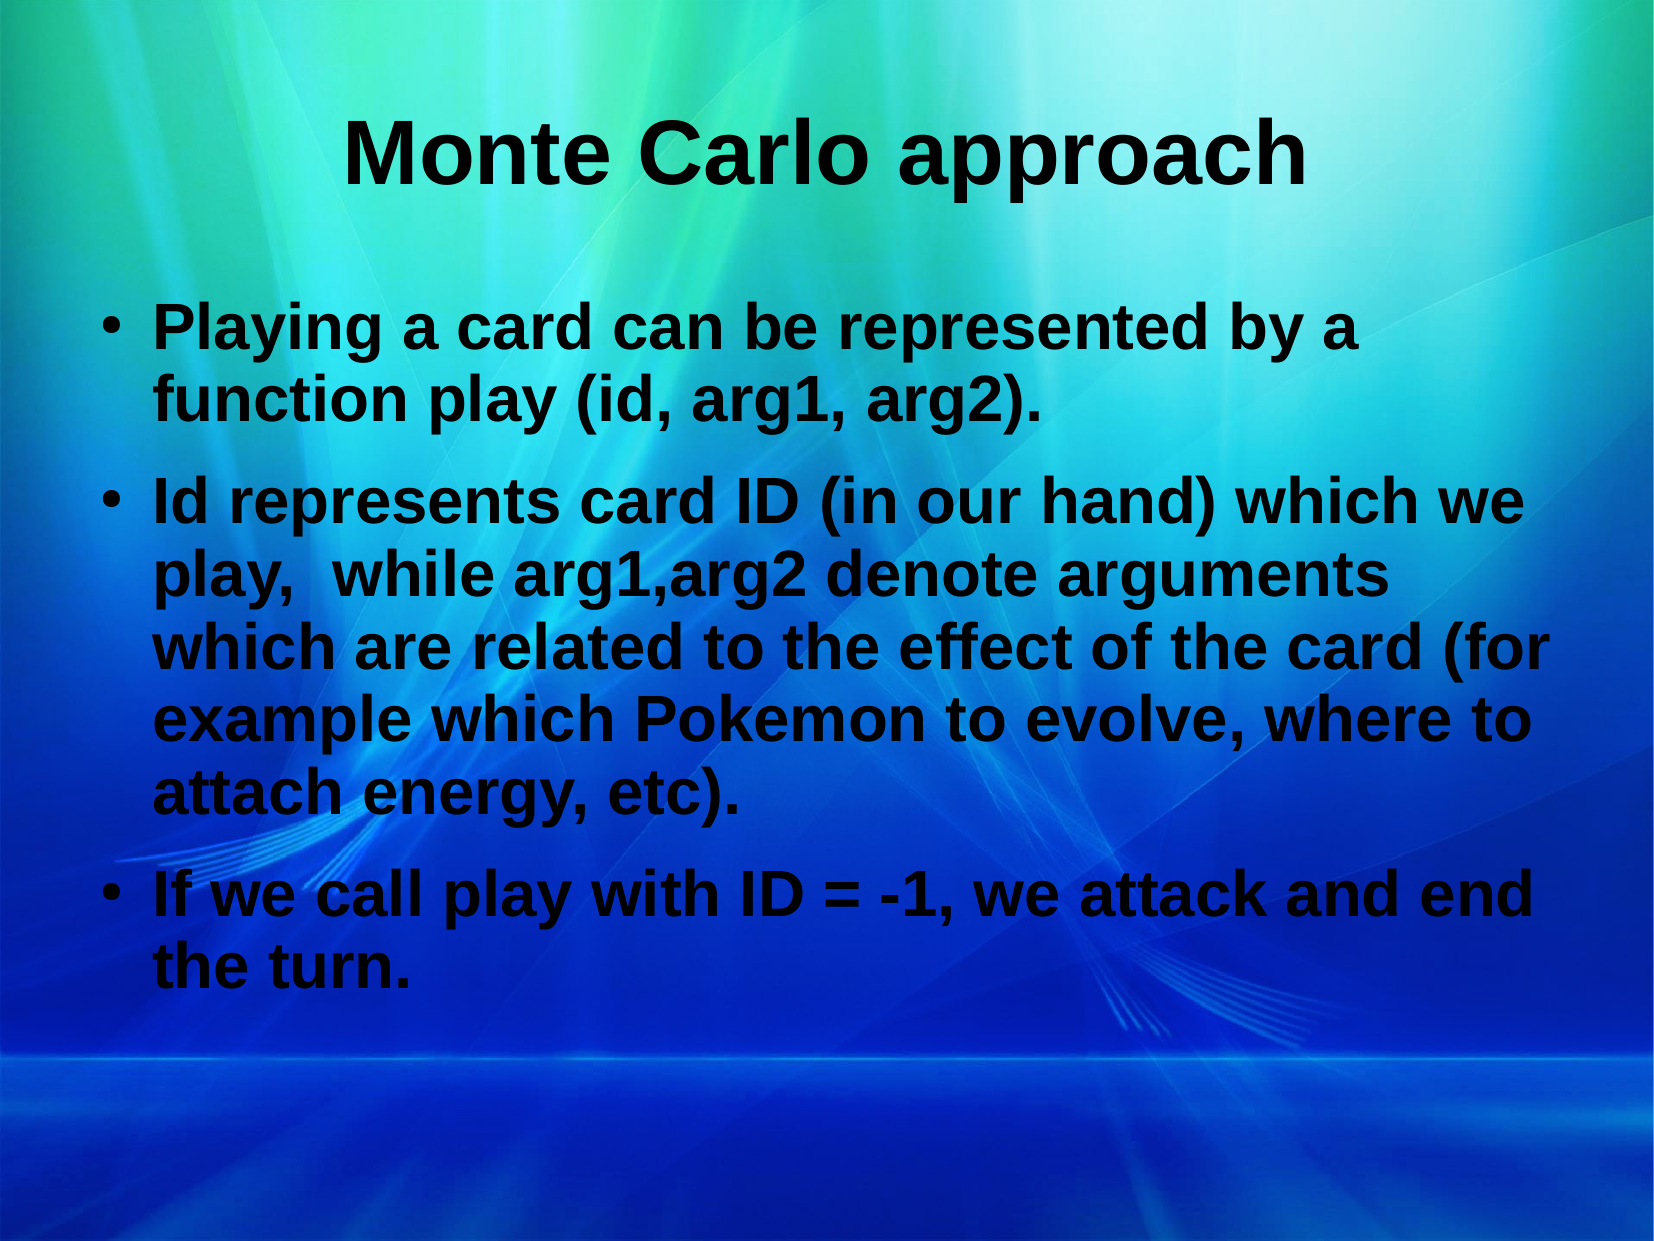

# Monte Carlo approach
Playing a card can be represented by a function play (id, arg1, arg2).
Id represents card ID (in our hand) which we play, while arg1,arg2 denote arguments which are related to the effect of the card (for example which Pokemon to evolve, where to attach energy, etc).
If we call play with ID = -1, we attack and end the turn.